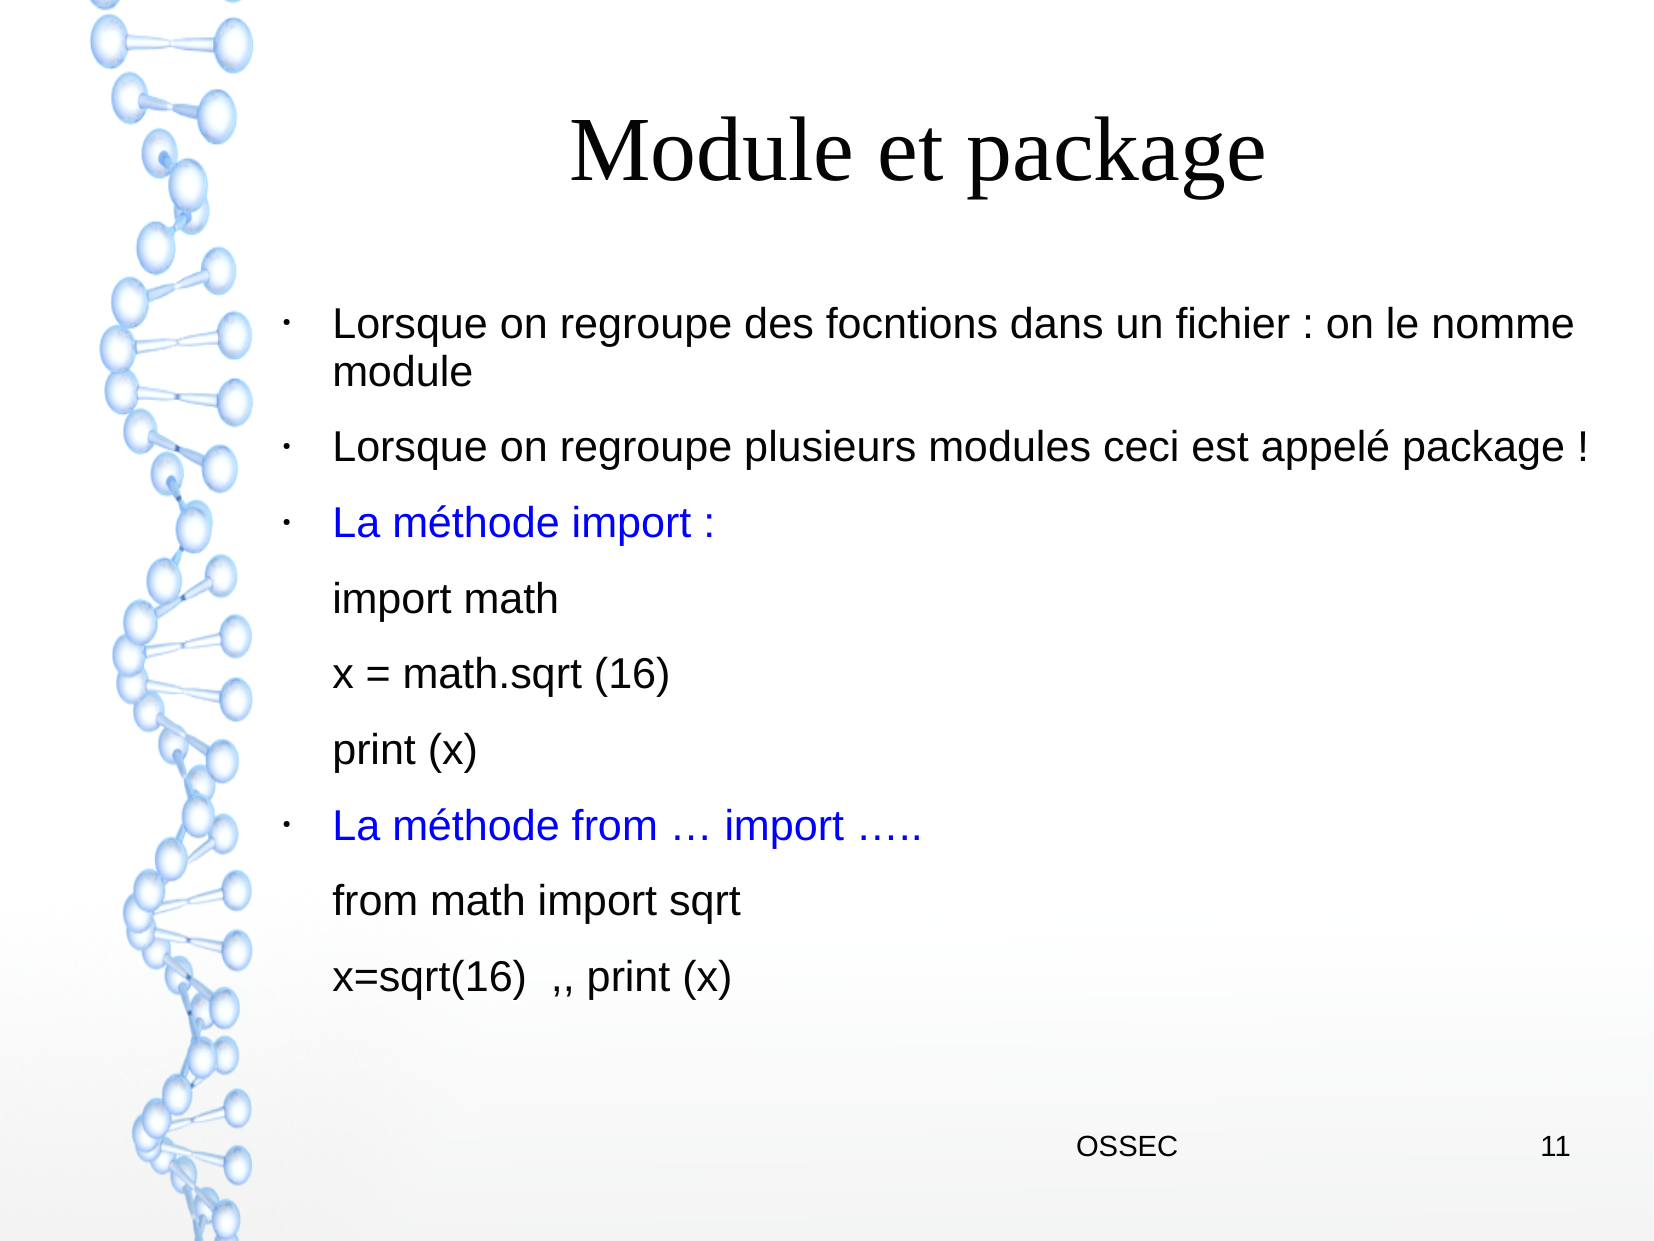

# Module et package
Lorsque on regroupe des focntions dans un fichier : on le nomme module
Lorsque on regroupe plusieurs modules ceci est appelé package !
La méthode import :
import math
x = math.sqrt (16)
print (x)
La méthode from … import …..
from math import sqrt
x=sqrt(16) ,, print (x)
OSSEC
11